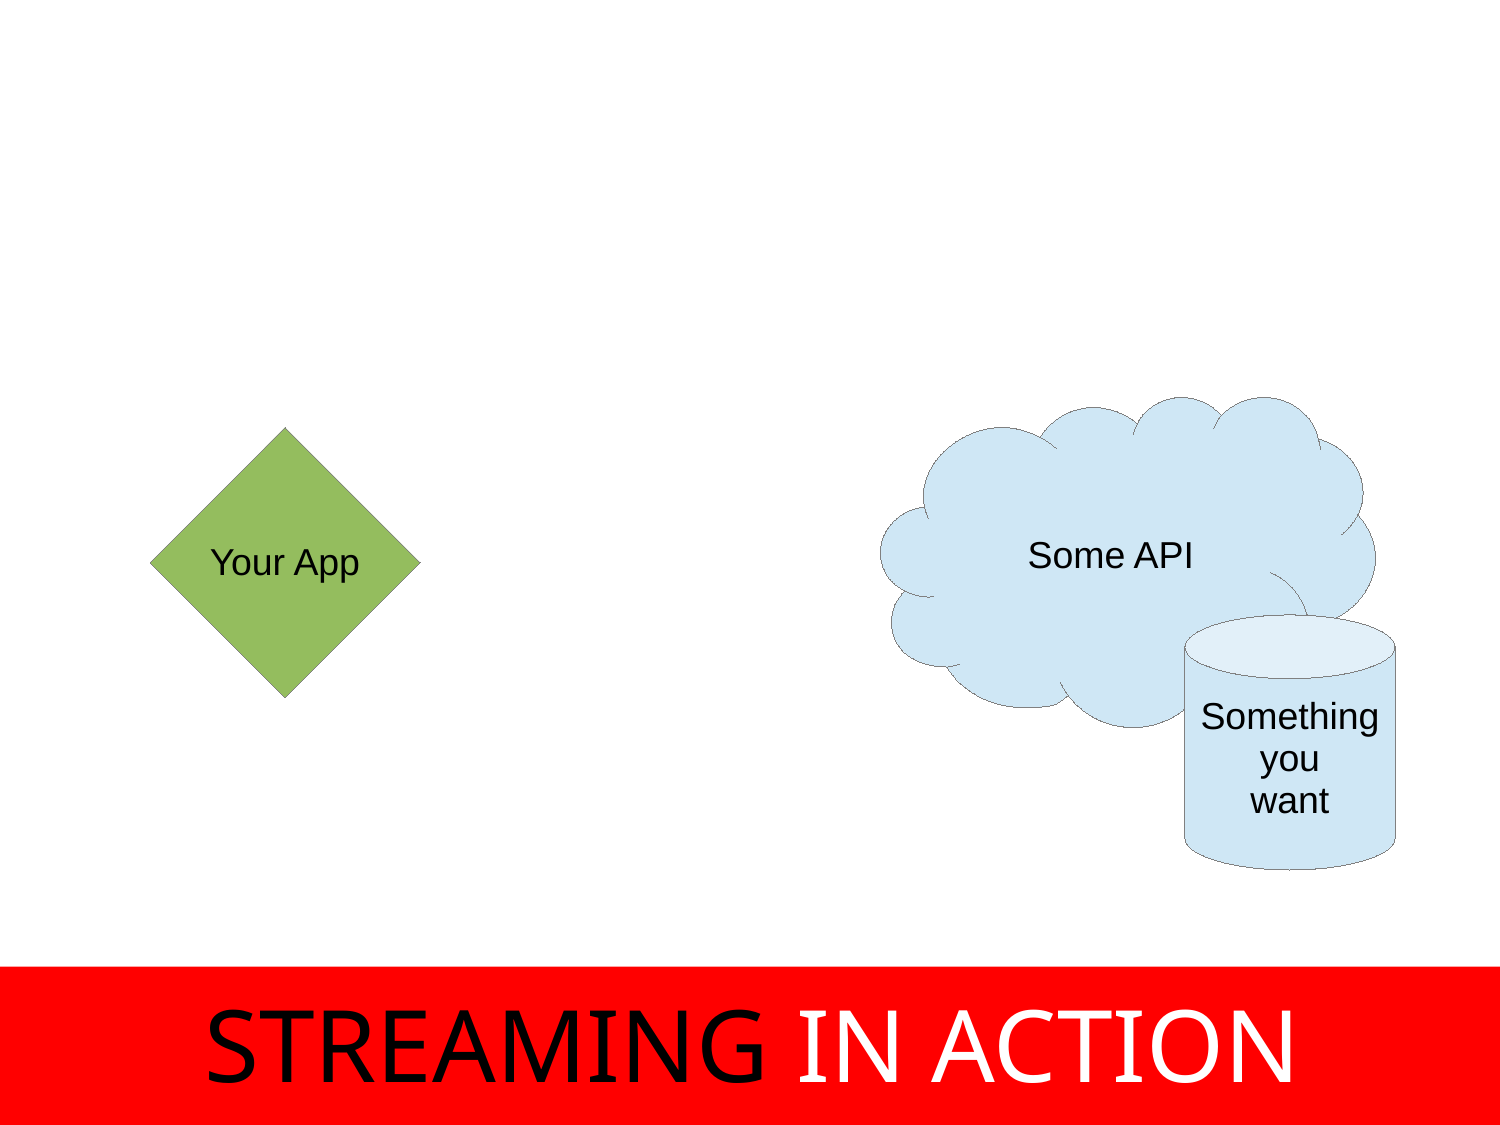

Some API
Your App
Something
you
want
# STREAMING IN ACTION